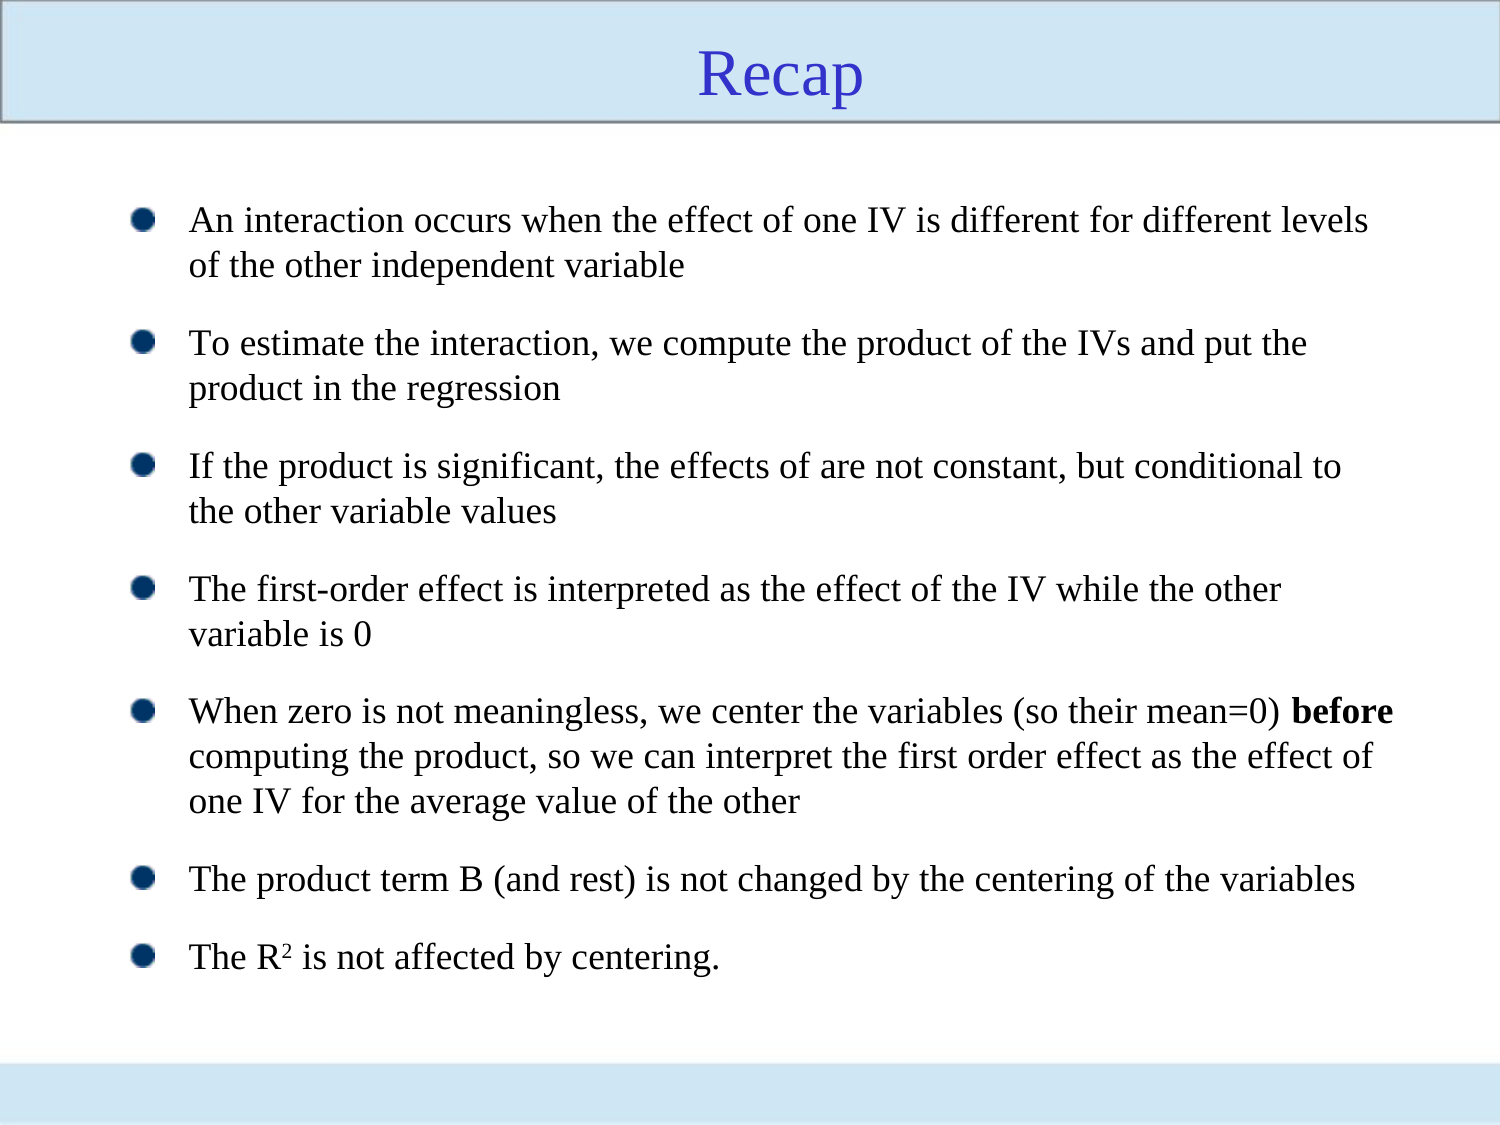

# Recap
An interaction occurs when the effect of one IV is different for different levels of the other independent variable
To estimate the interaction, we compute the product of the IVs and put the product in the regression
If the product is significant, the effects of are not constant, but conditional to the other variable values
The first-order effect is interpreted as the effect of the IV while the other variable is 0
When zero is not meaningless, we center the variables (so their mean=0) before computing the product, so we can interpret the first order effect as the effect of one IV for the average value of the other
The product term B (and rest) is not changed by the centering of the variables
The R2 is not affected by centering.